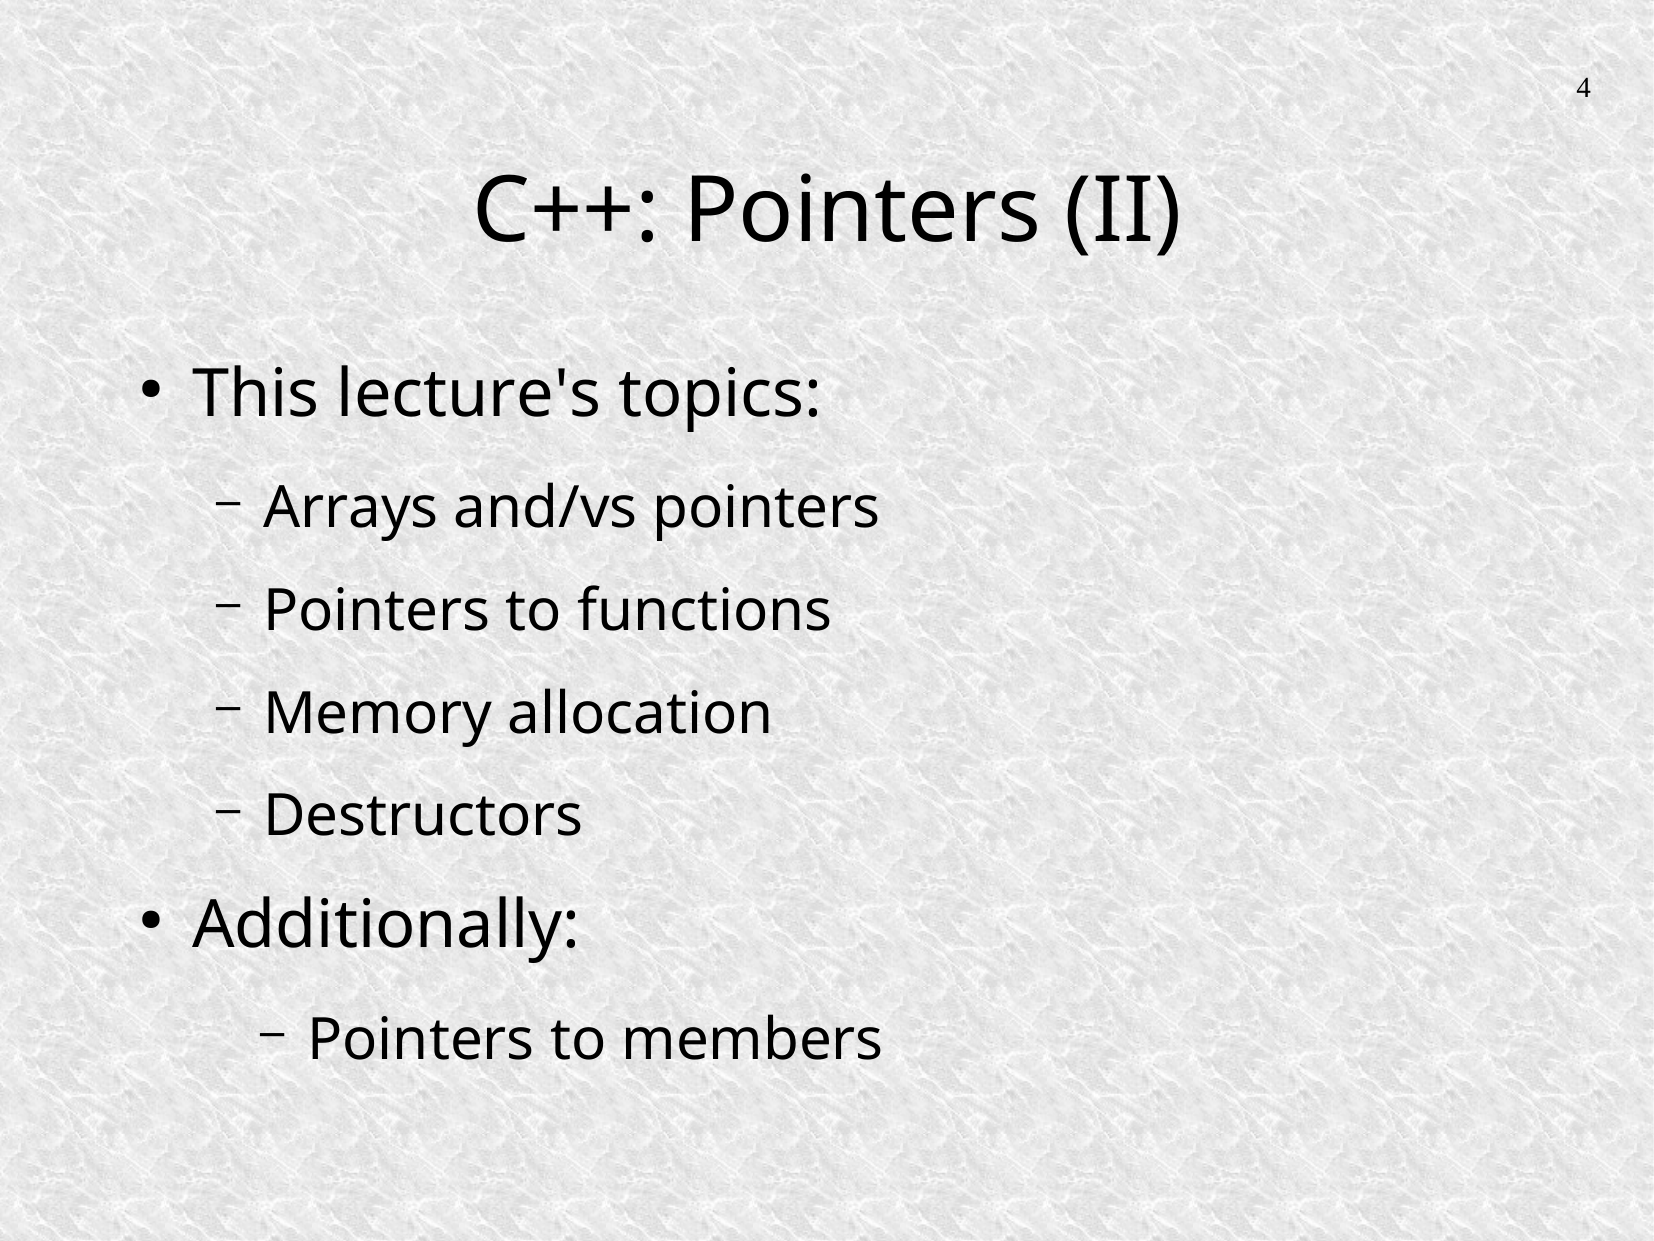

4
# C++: Pointers (II)
This lecture's topics:
Arrays and/vs pointers
Pointers to functions
Memory allocation
Destructors
Additionally:
Pointers to members